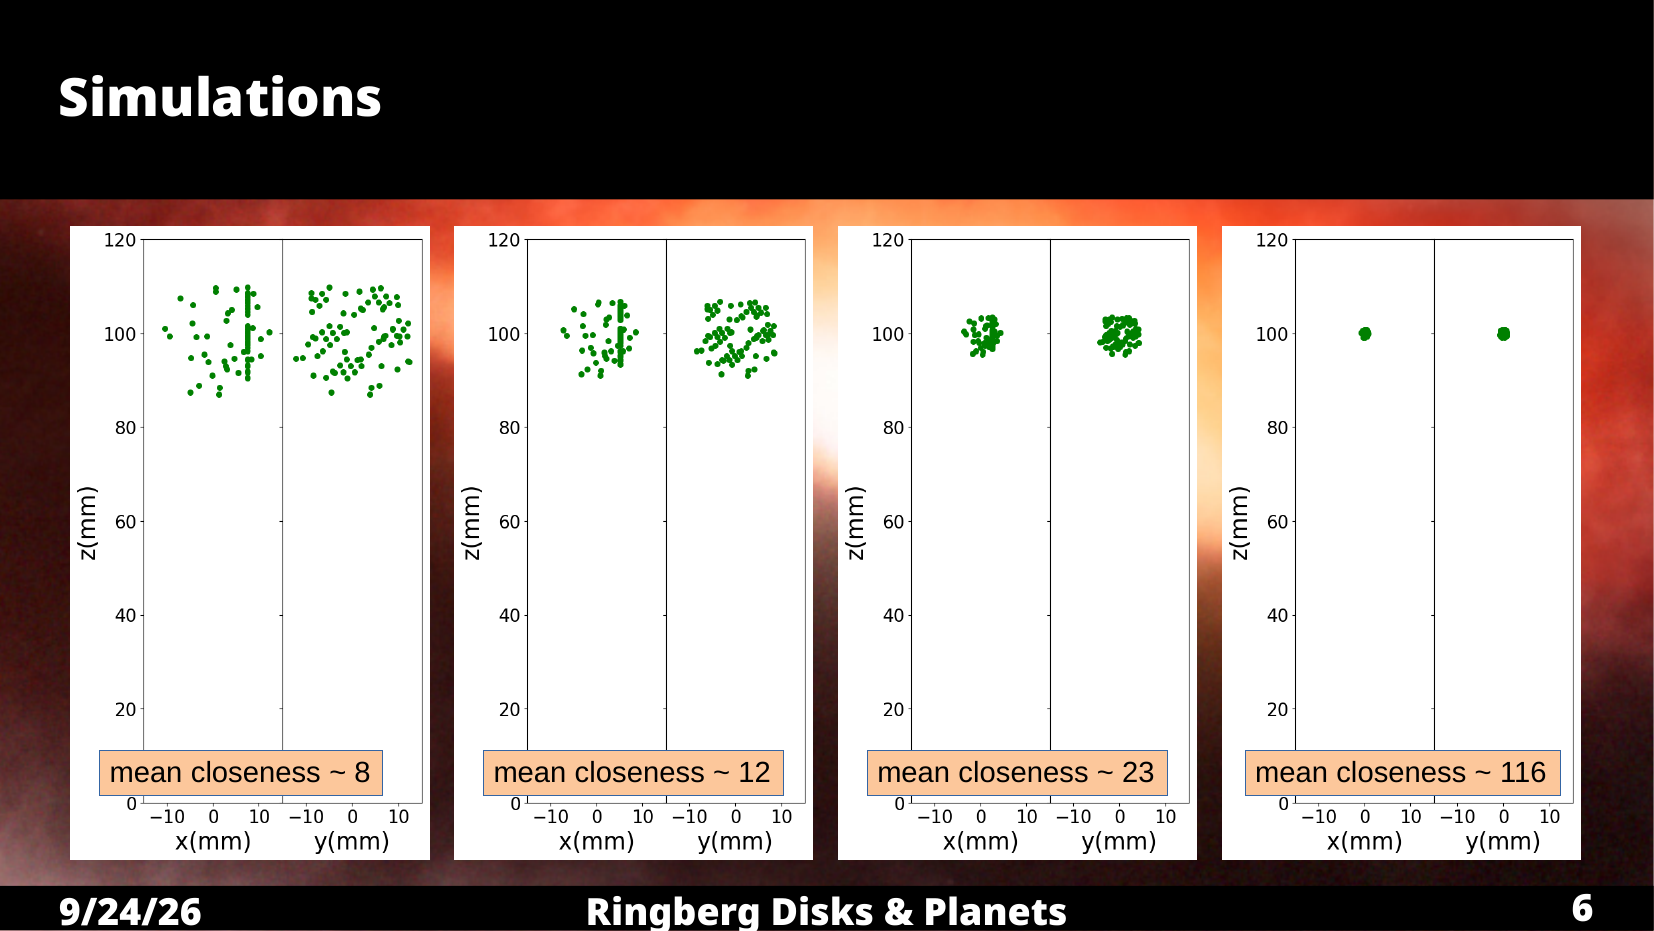

# Simulations
mean closeness ~ 8
mean closeness ~ 12
mean closeness ~ 23
mean closeness ~ 116
6